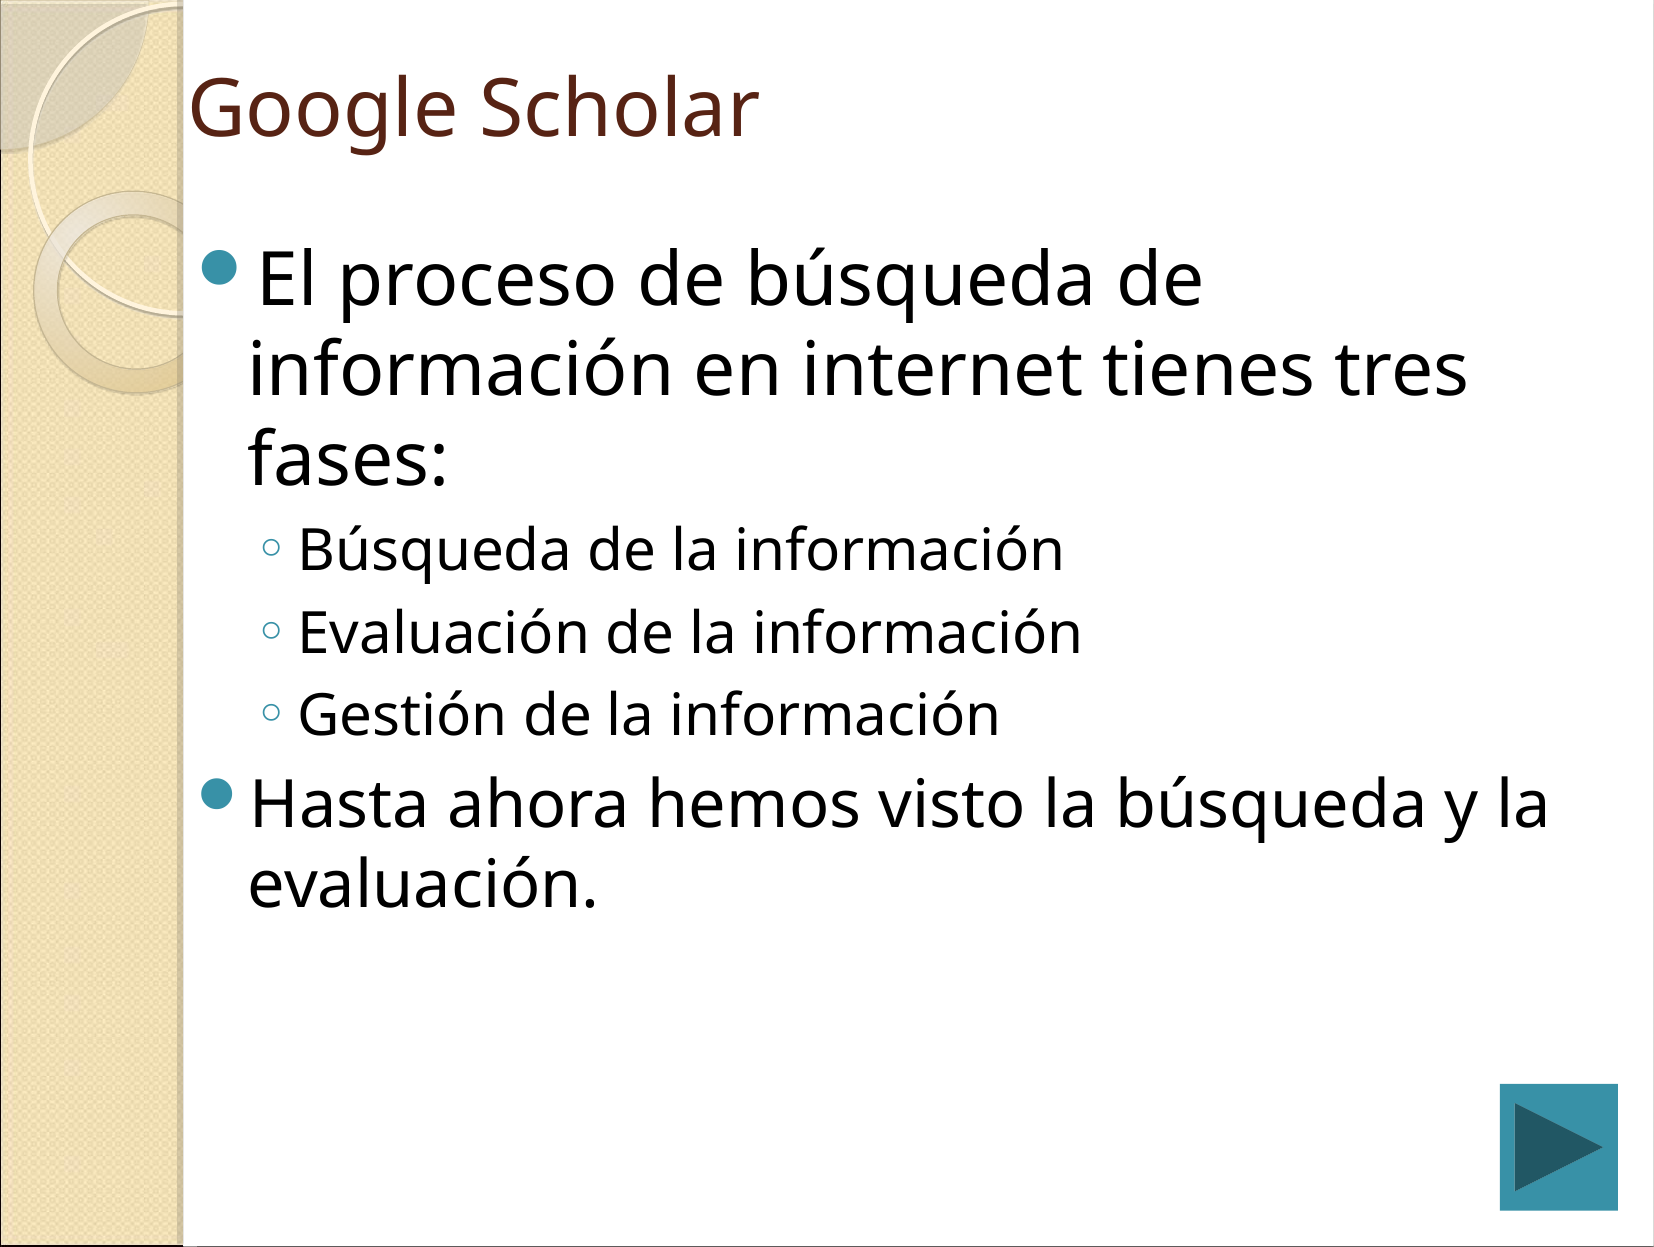

# Google Scholar
El proceso de búsqueda de información en internet tienes tres fases:
Búsqueda de la información
Evaluación de la información
Gestión de la información
Hasta ahora hemos visto la búsqueda y la evaluación.